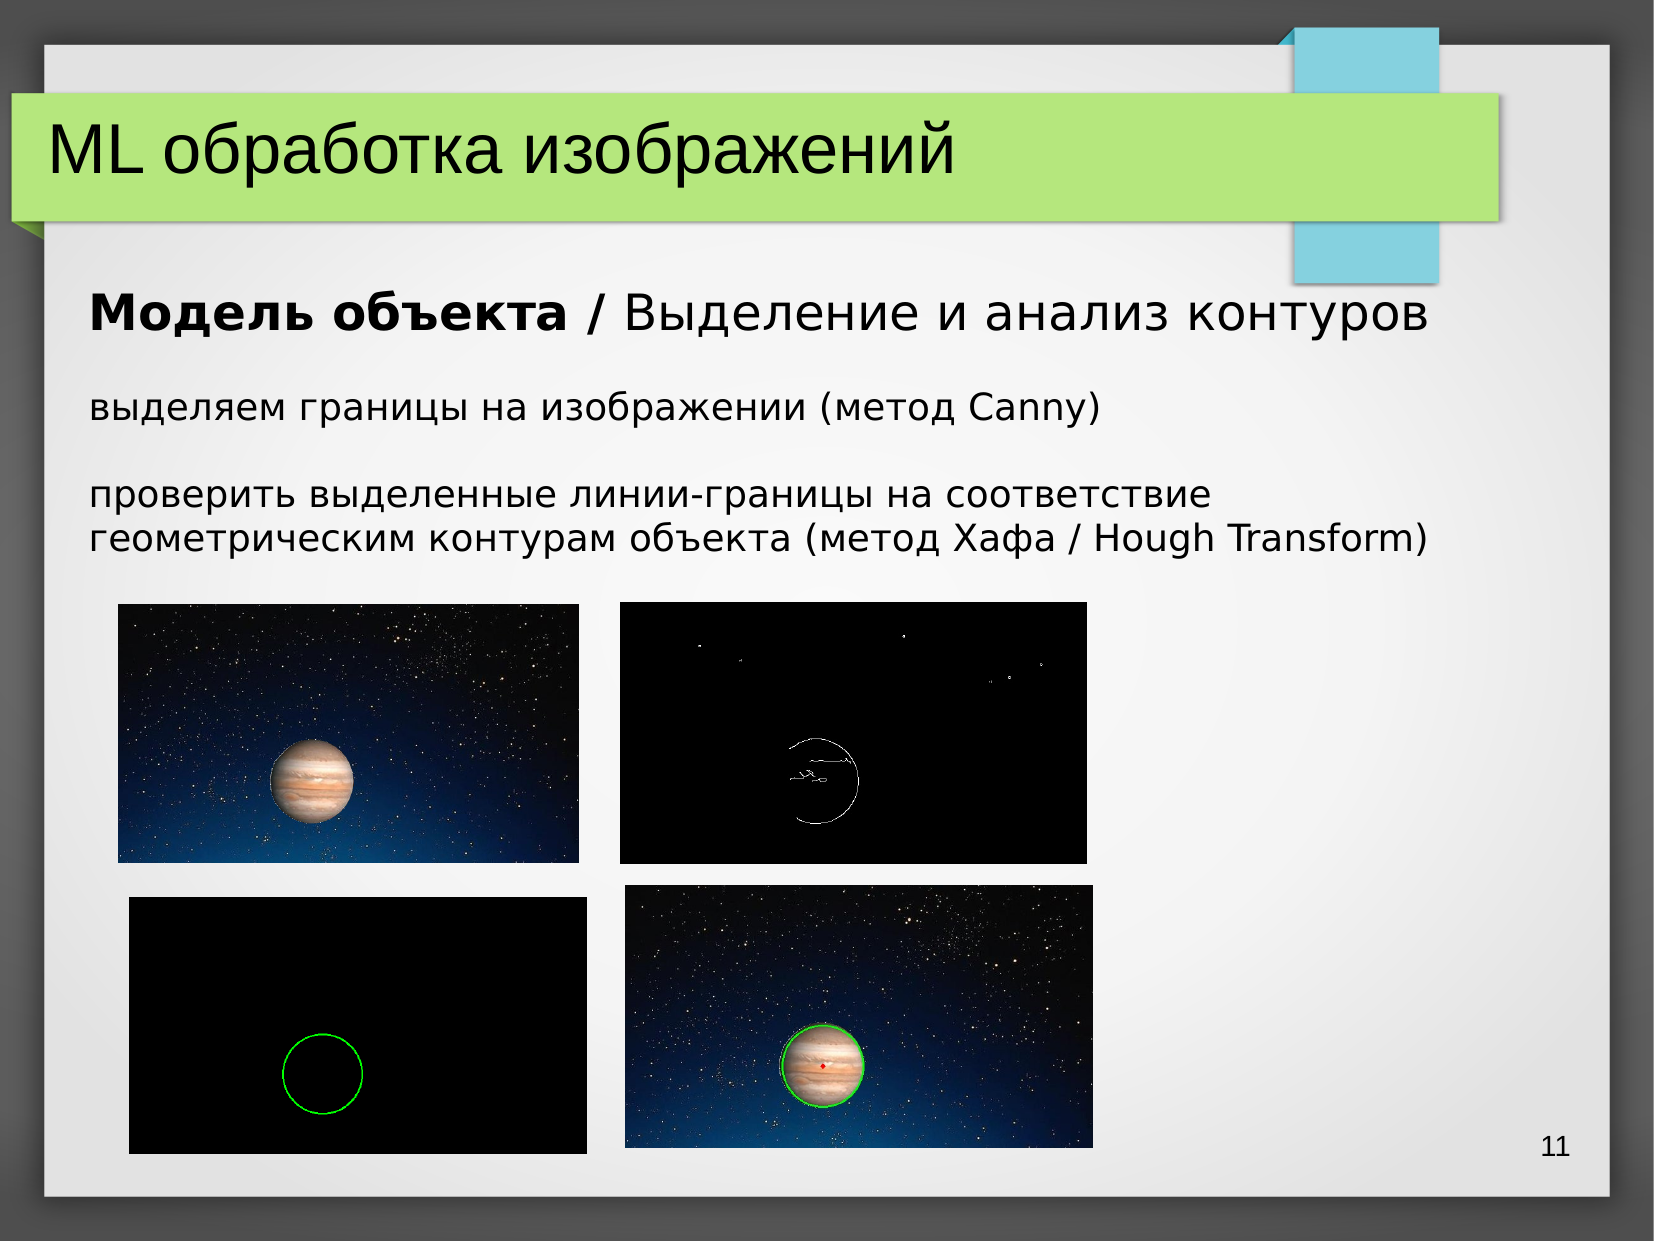

# ML обработка изображений
Модель объекта / Выделение и анализ контуров
выделяем границы на изображении (метод Canny)
проверить выделенные линии-границы на соответствие геометрическим контурам объекта (метод Хафа / Hough Transform)
11